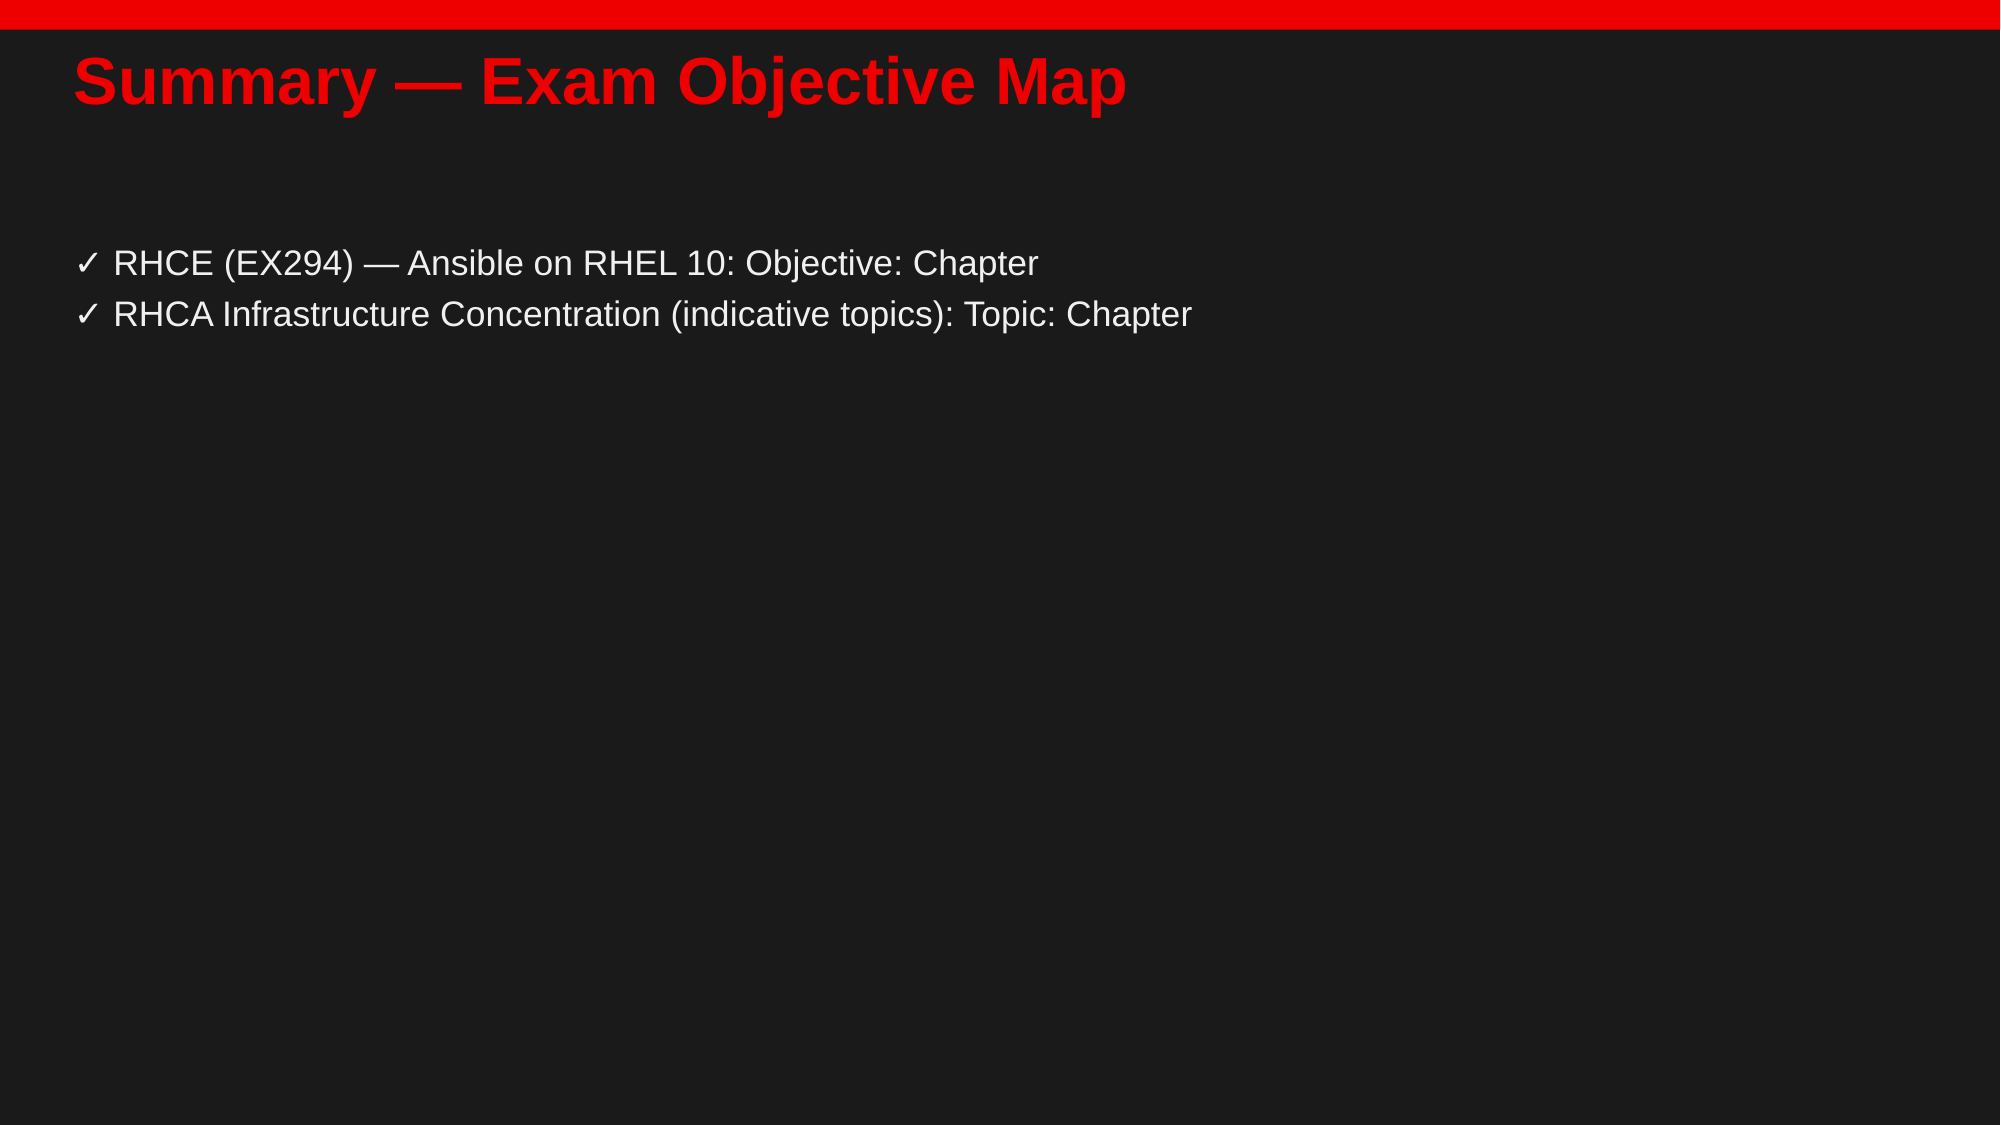

Summary — Exam Objective Map
✓ RHCE (EX294) — Ansible on RHEL 10: Objective: Chapter
✓ RHCA Infrastructure Concentration (indicative topics): Topic: Chapter